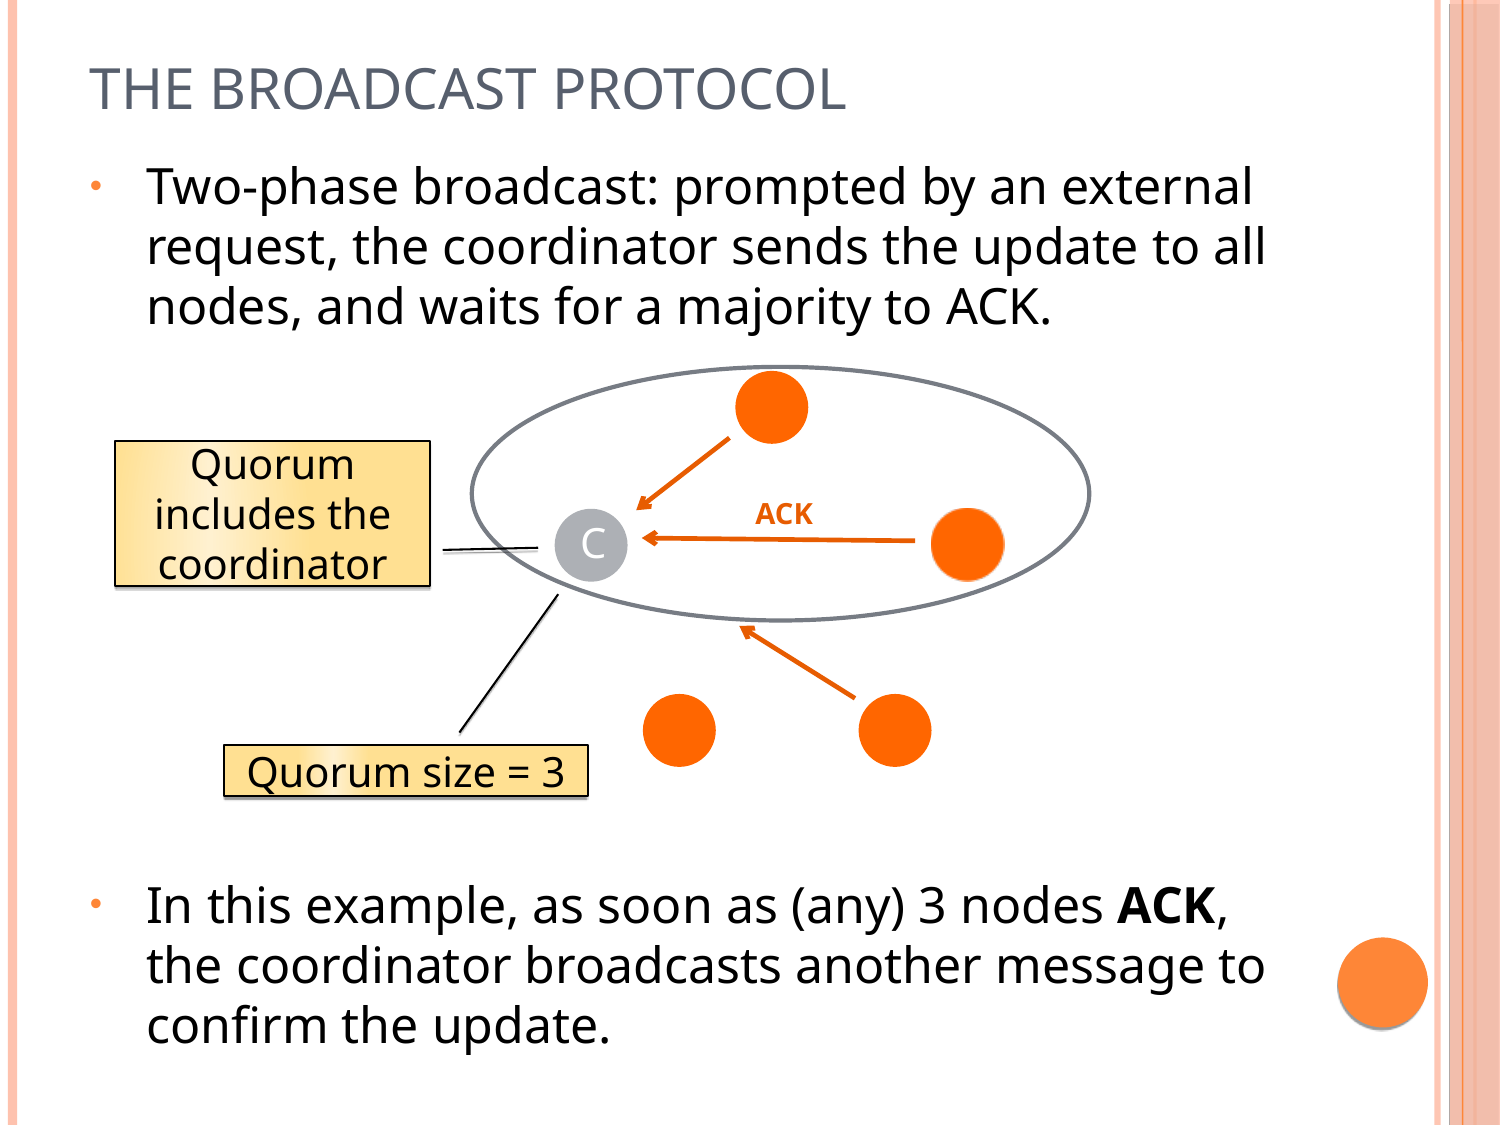

# The broadcast protocol
Two-phase broadcast: prompted by an external request, the coordinator sends the update to all nodes, and waits for a majority to ACK.
Quorum includes the coordinator
ACK
C
Quorum size = 3
In this example, as soon as (any) 3 nodes ACK, the coordinator broadcasts another message to confirm the update.